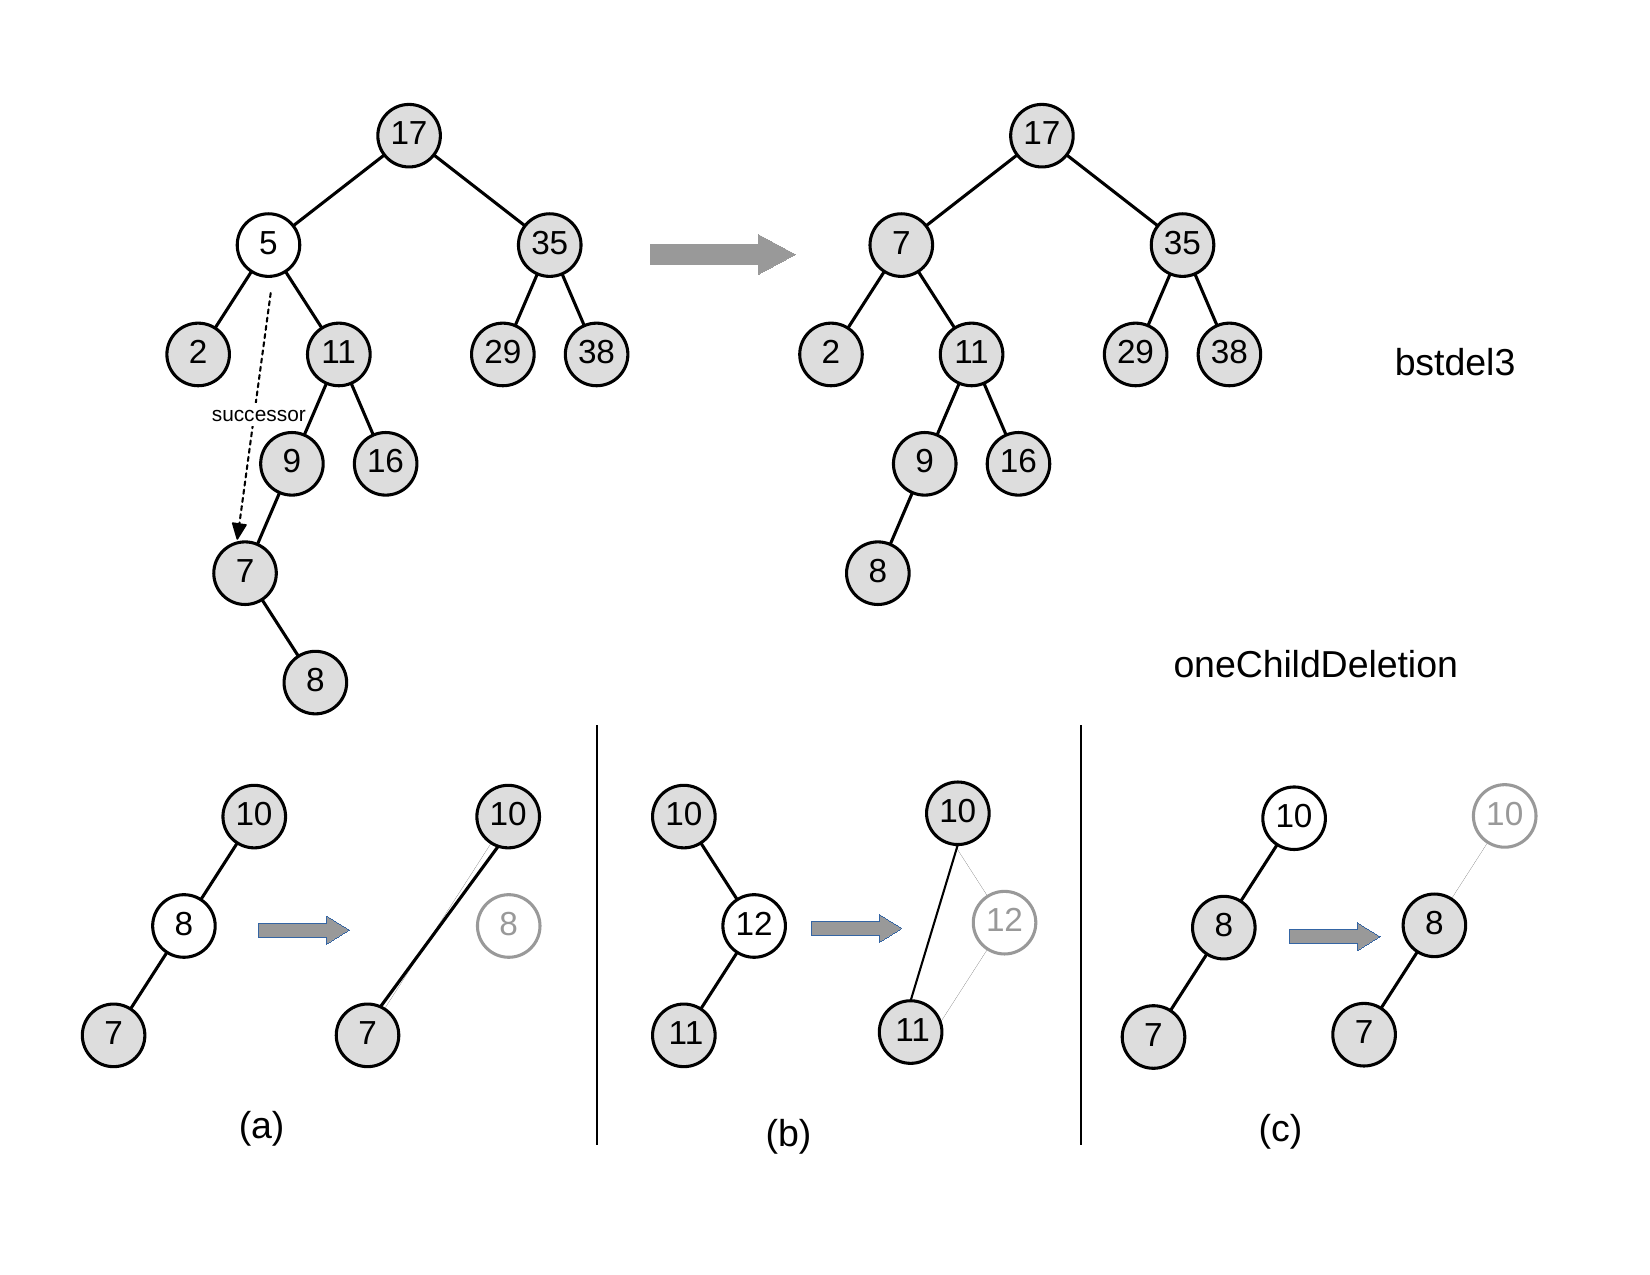

17
17
5
35
7
35
2
11
29
38
2
11
29
38
bstdel3
successor
9
16
9
16
7
8
oneChildDeletion
8
10
10
10
10
10
10
12
8
8
8
12
8
11
7
7
7
11
7
(a)
(c)
(b)